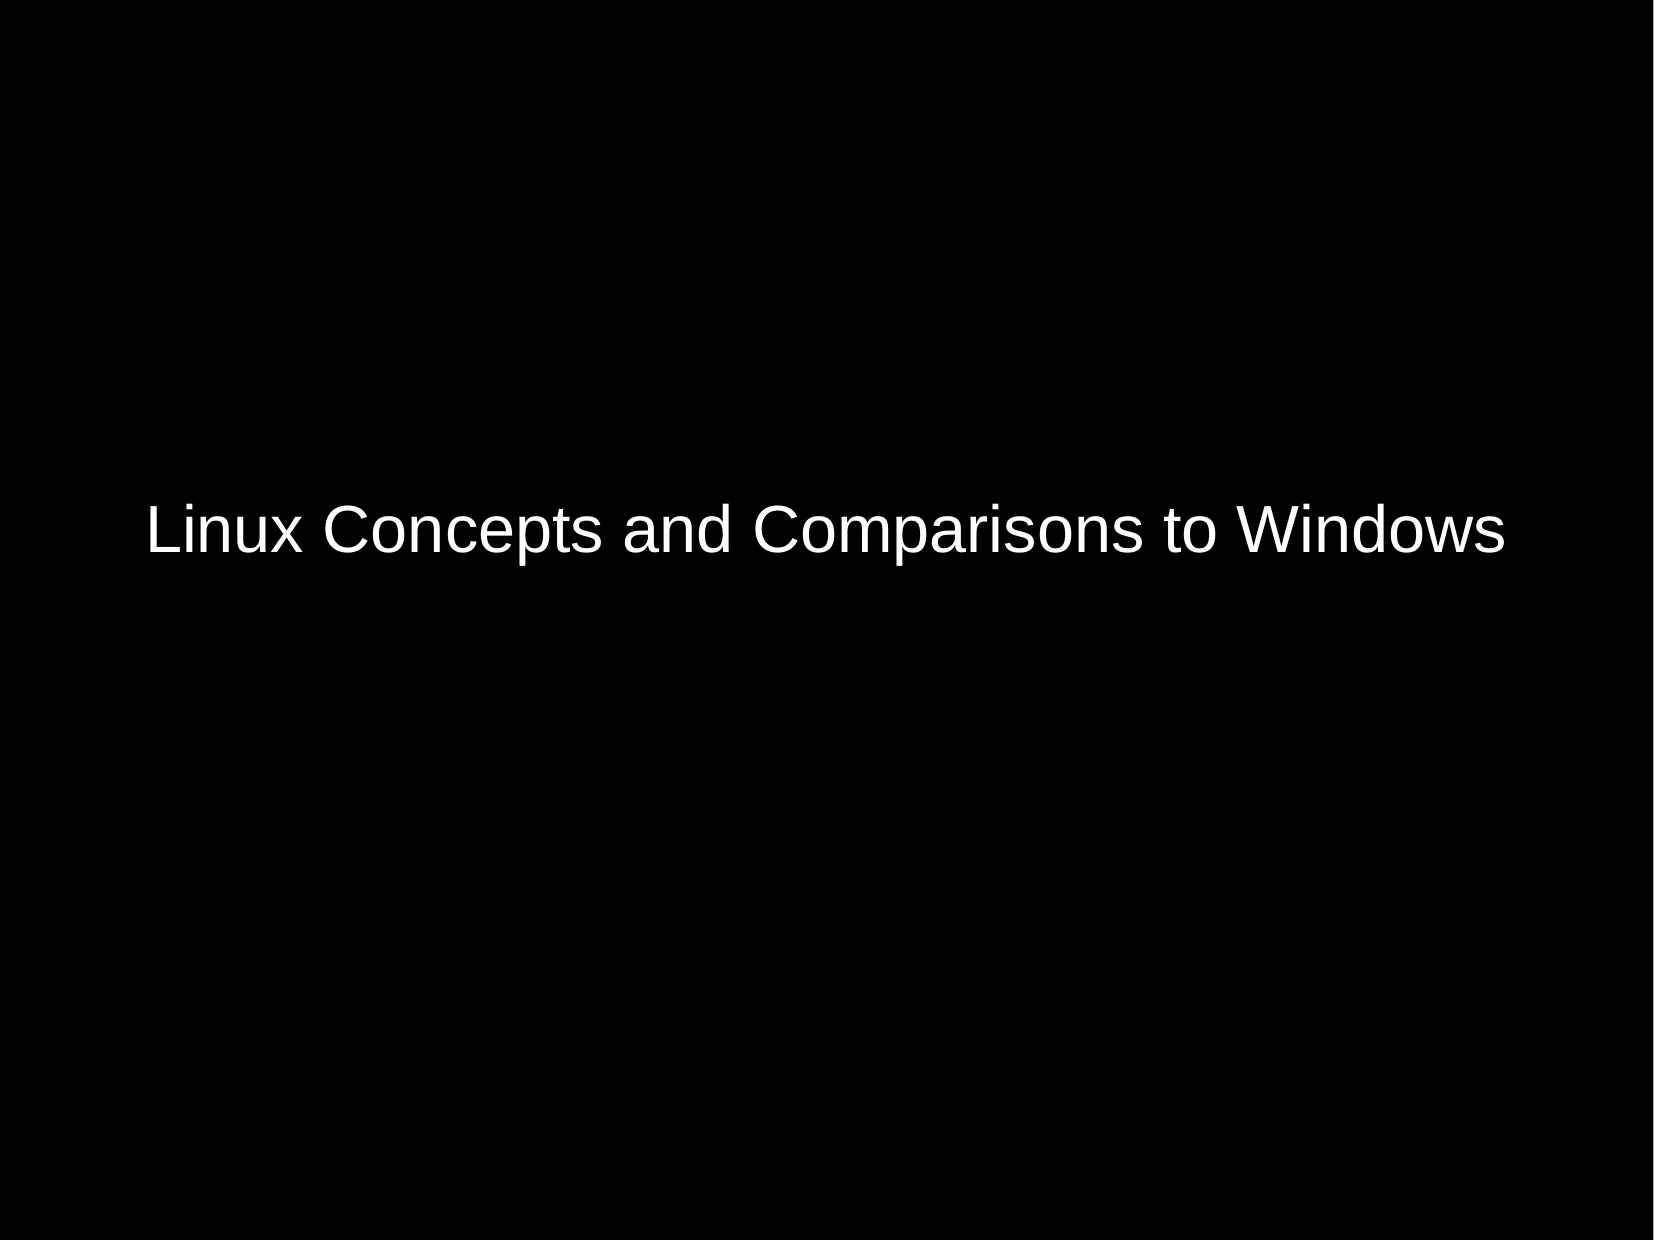

# Linux Concepts and Comparisons to Windows